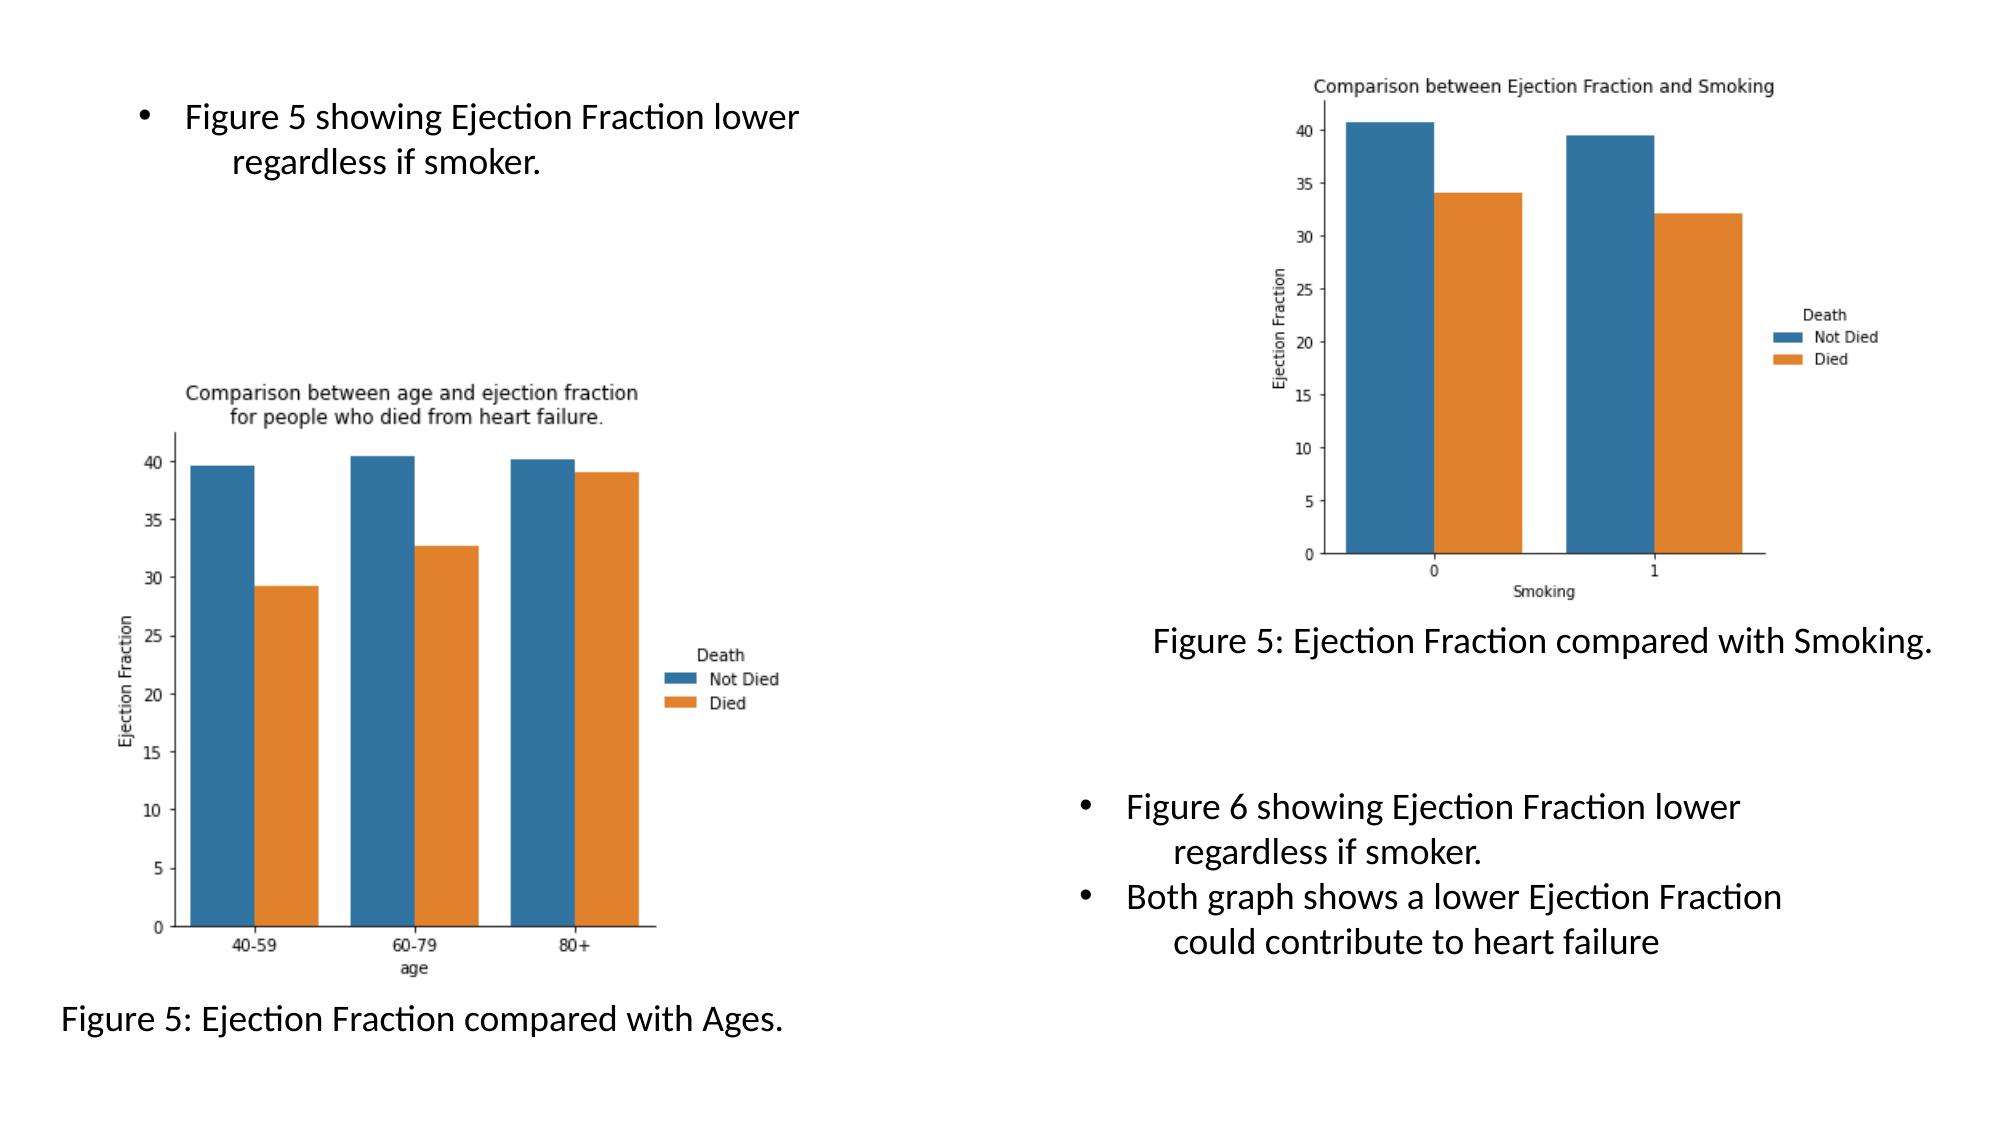

Figure 5 showing Ejection Fraction lower regardless if smoker.
Figure 5: Ejection Fraction compared with Smoking.
Figure 6 showing Ejection Fraction lower regardless if smoker.
Both graph shows a lower Ejection Fraction could contribute to heart failure
Figure 5: Ejection Fraction compared with Ages.